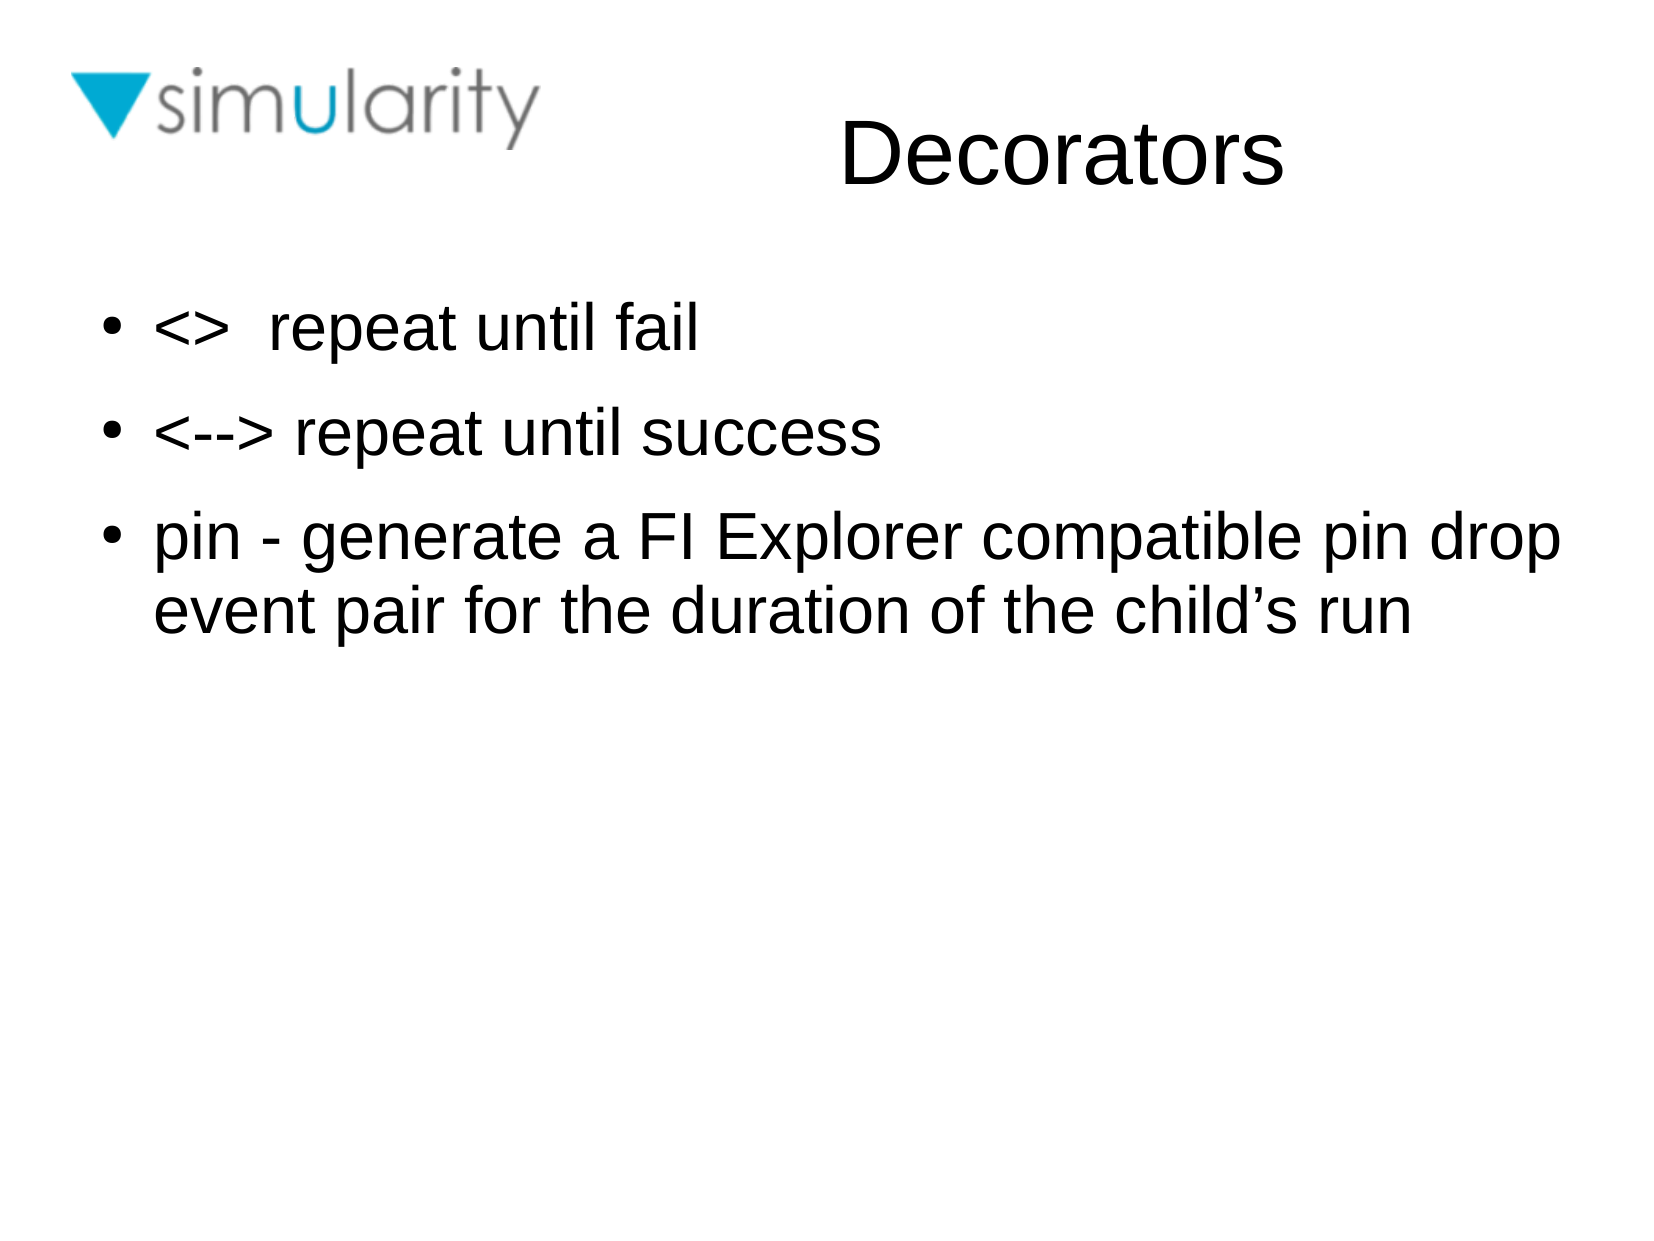

# Decorators
<> repeat until fail
<--> repeat until success
pin - generate a FI Explorer compatible pin drop event pair for the duration of the child’s run